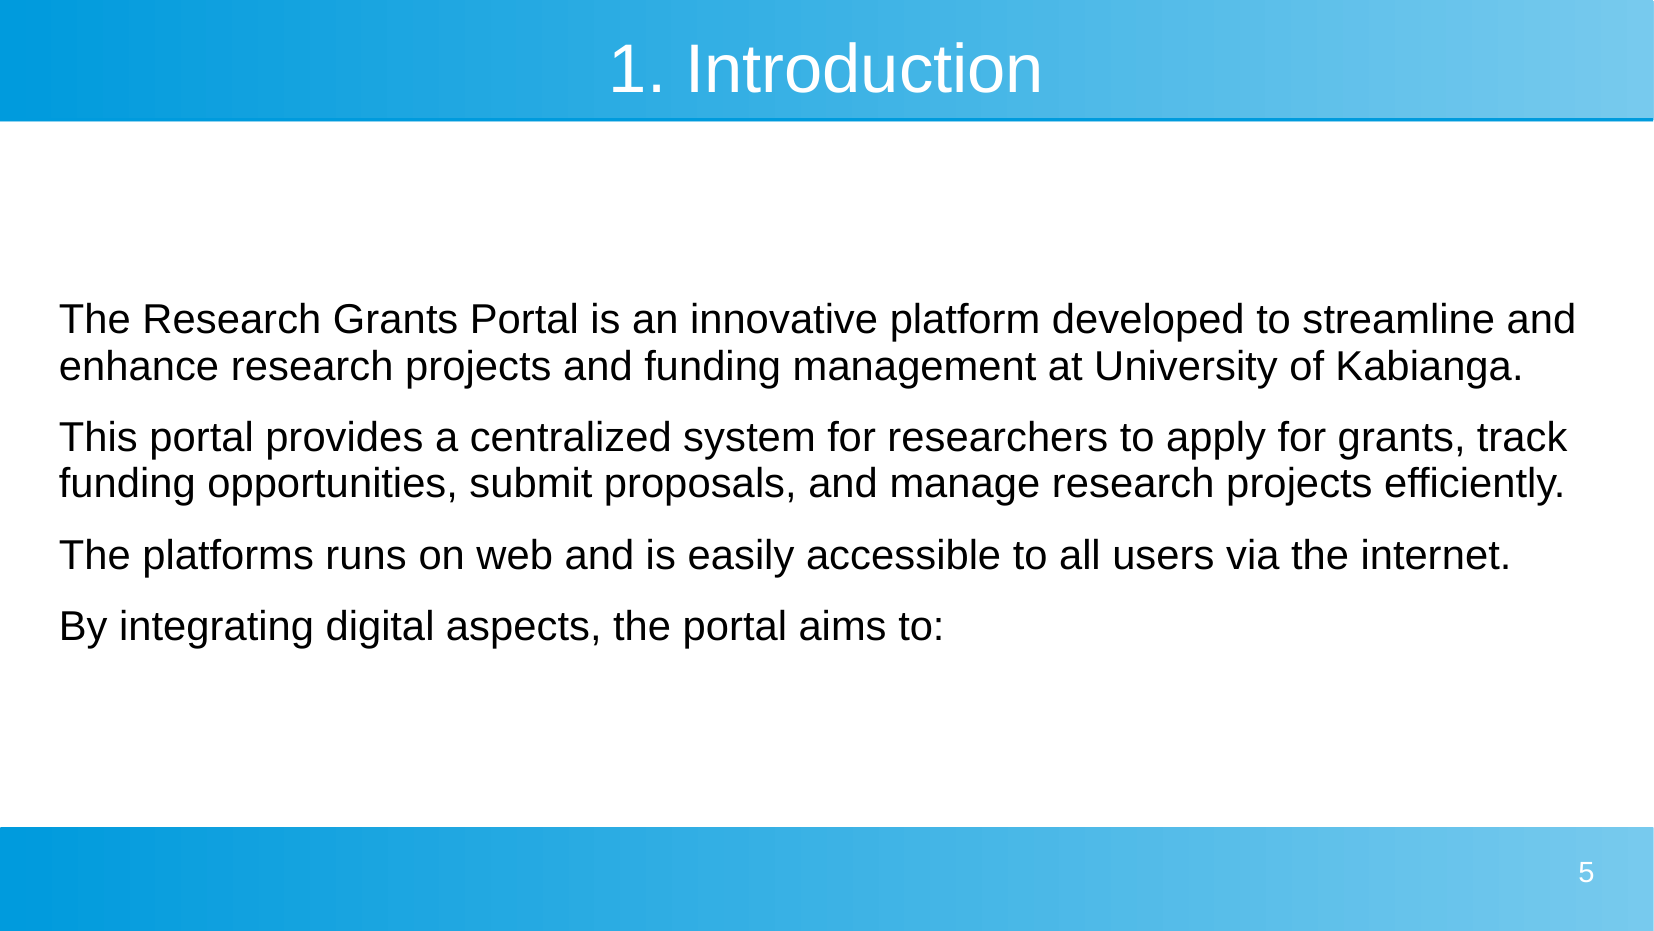

# 1. Introduction
The Research Grants Portal is an innovative platform developed to streamline and enhance research projects and funding management at University of Kabianga.
This portal provides a centralized system for researchers to apply for grants, track funding opportunities, submit proposals, and manage research projects efficiently.
The platforms runs on web and is easily accessible to all users via the internet.
By integrating digital aspects, the portal aims to:
5